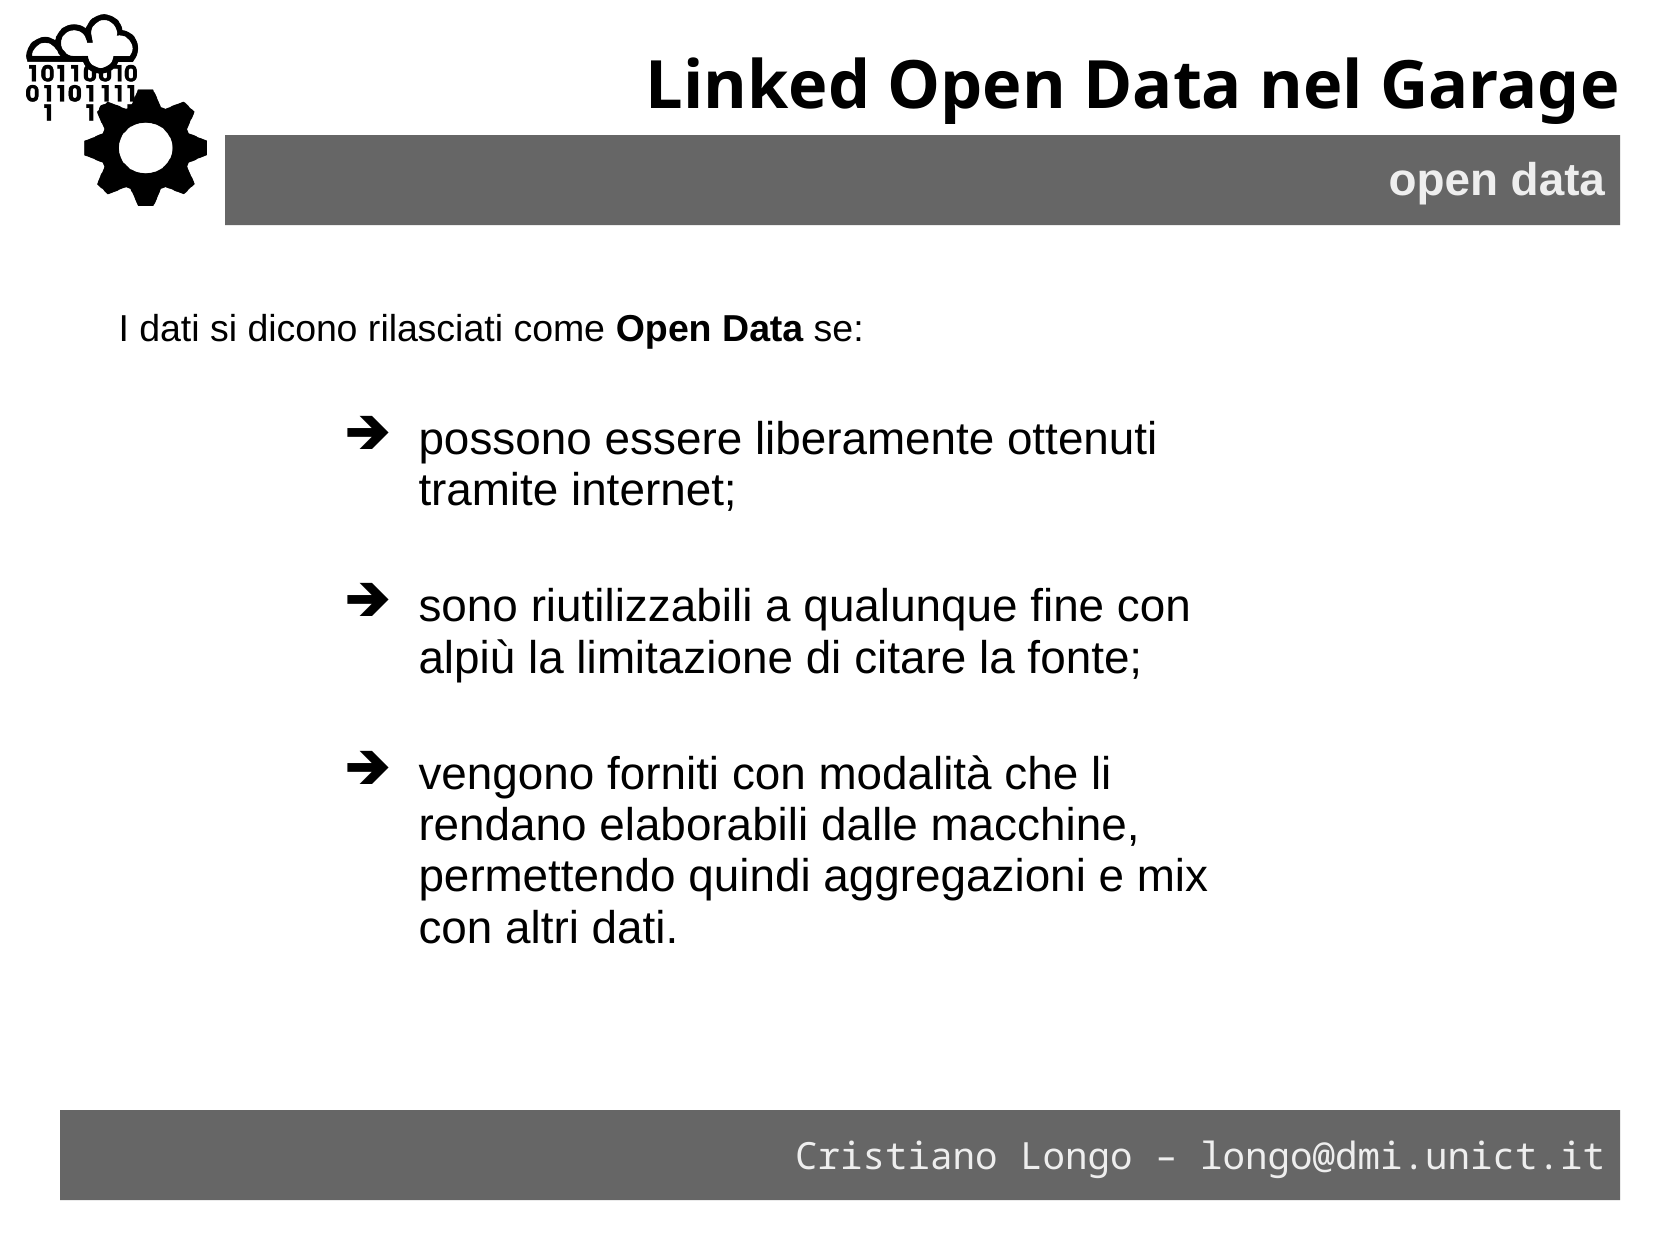

Linked Open Data nel Garage
open data
I dati si dicono rilasciati come Open Data se:
possono essere liberamente ottenuti tramite internet;
sono riutilizzabili a qualunque fine con alpiù la limitazione di citare la fonte;
vengono forniti con modalità che li rendano elaborabili dalle macchine, permettendo quindi aggregazioni e mix con altri dati.
Cristiano Longo – longo@dmi.unict.it